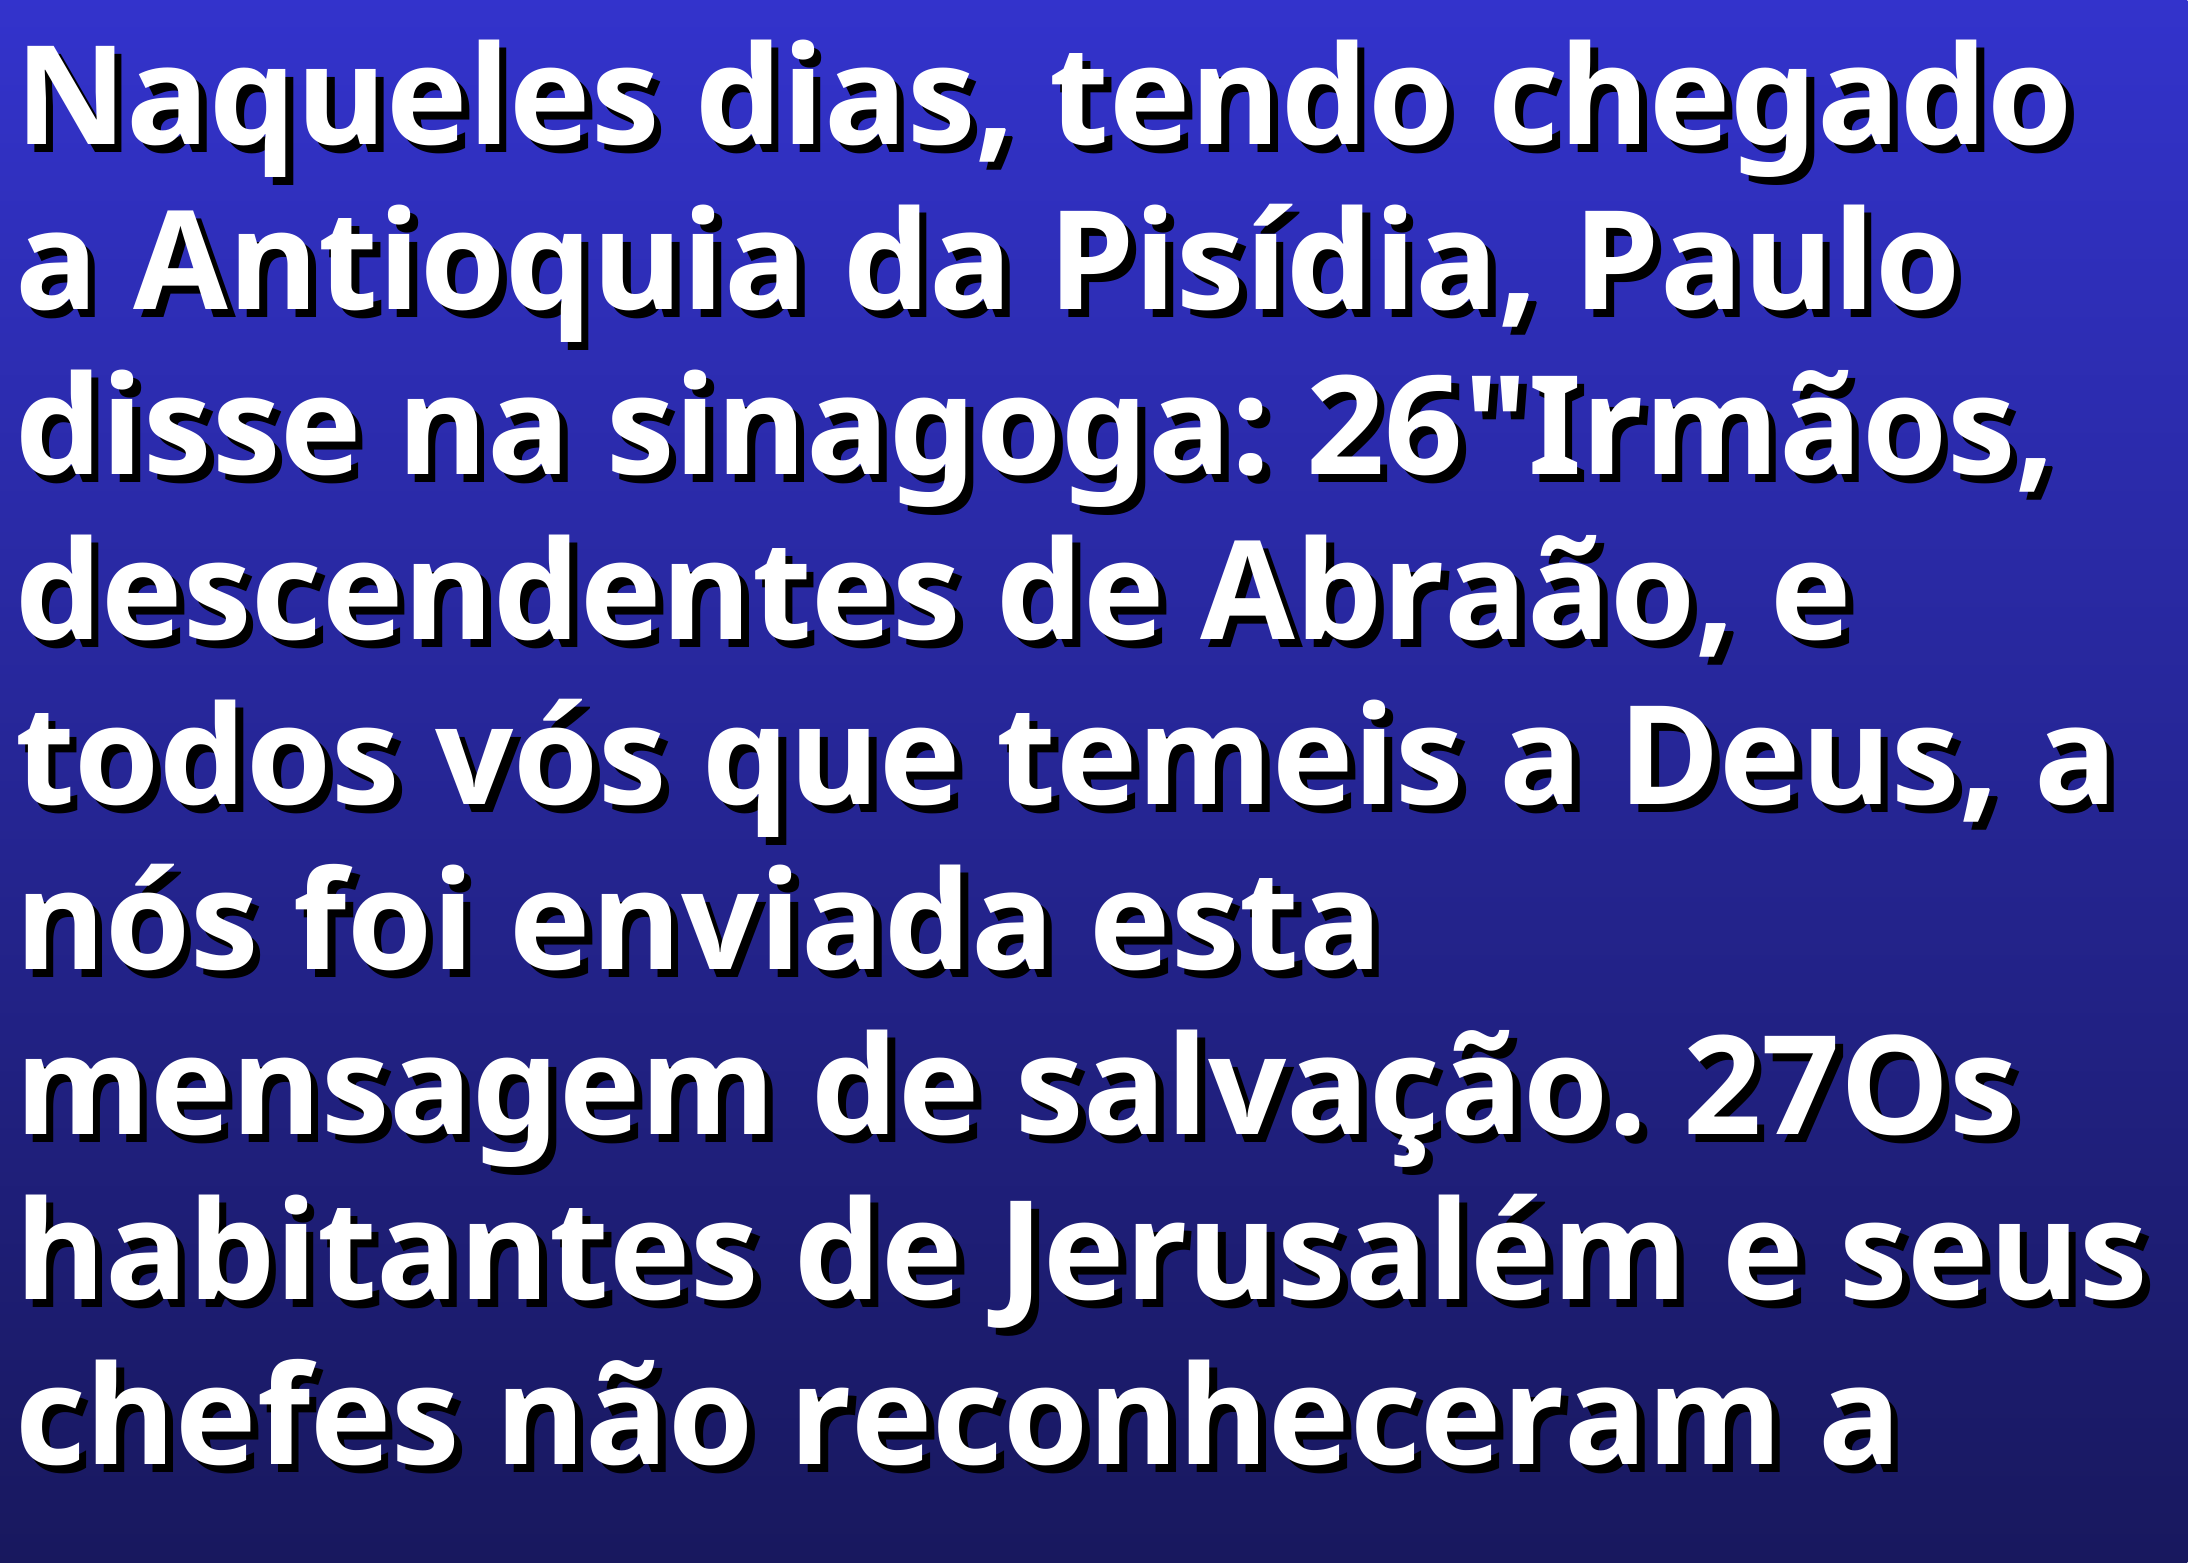

Naqueles dias, tendo chegado a Antioquia da Pisídia, Paulo disse na sinagoga: 26"Irmãos, descendentes de Abraão, e todos vós que temeis a Deus, a nós foi enviada esta mensagem de salvação. 27Os habitantes de Jerusalém e seus chefes não reconheceram a